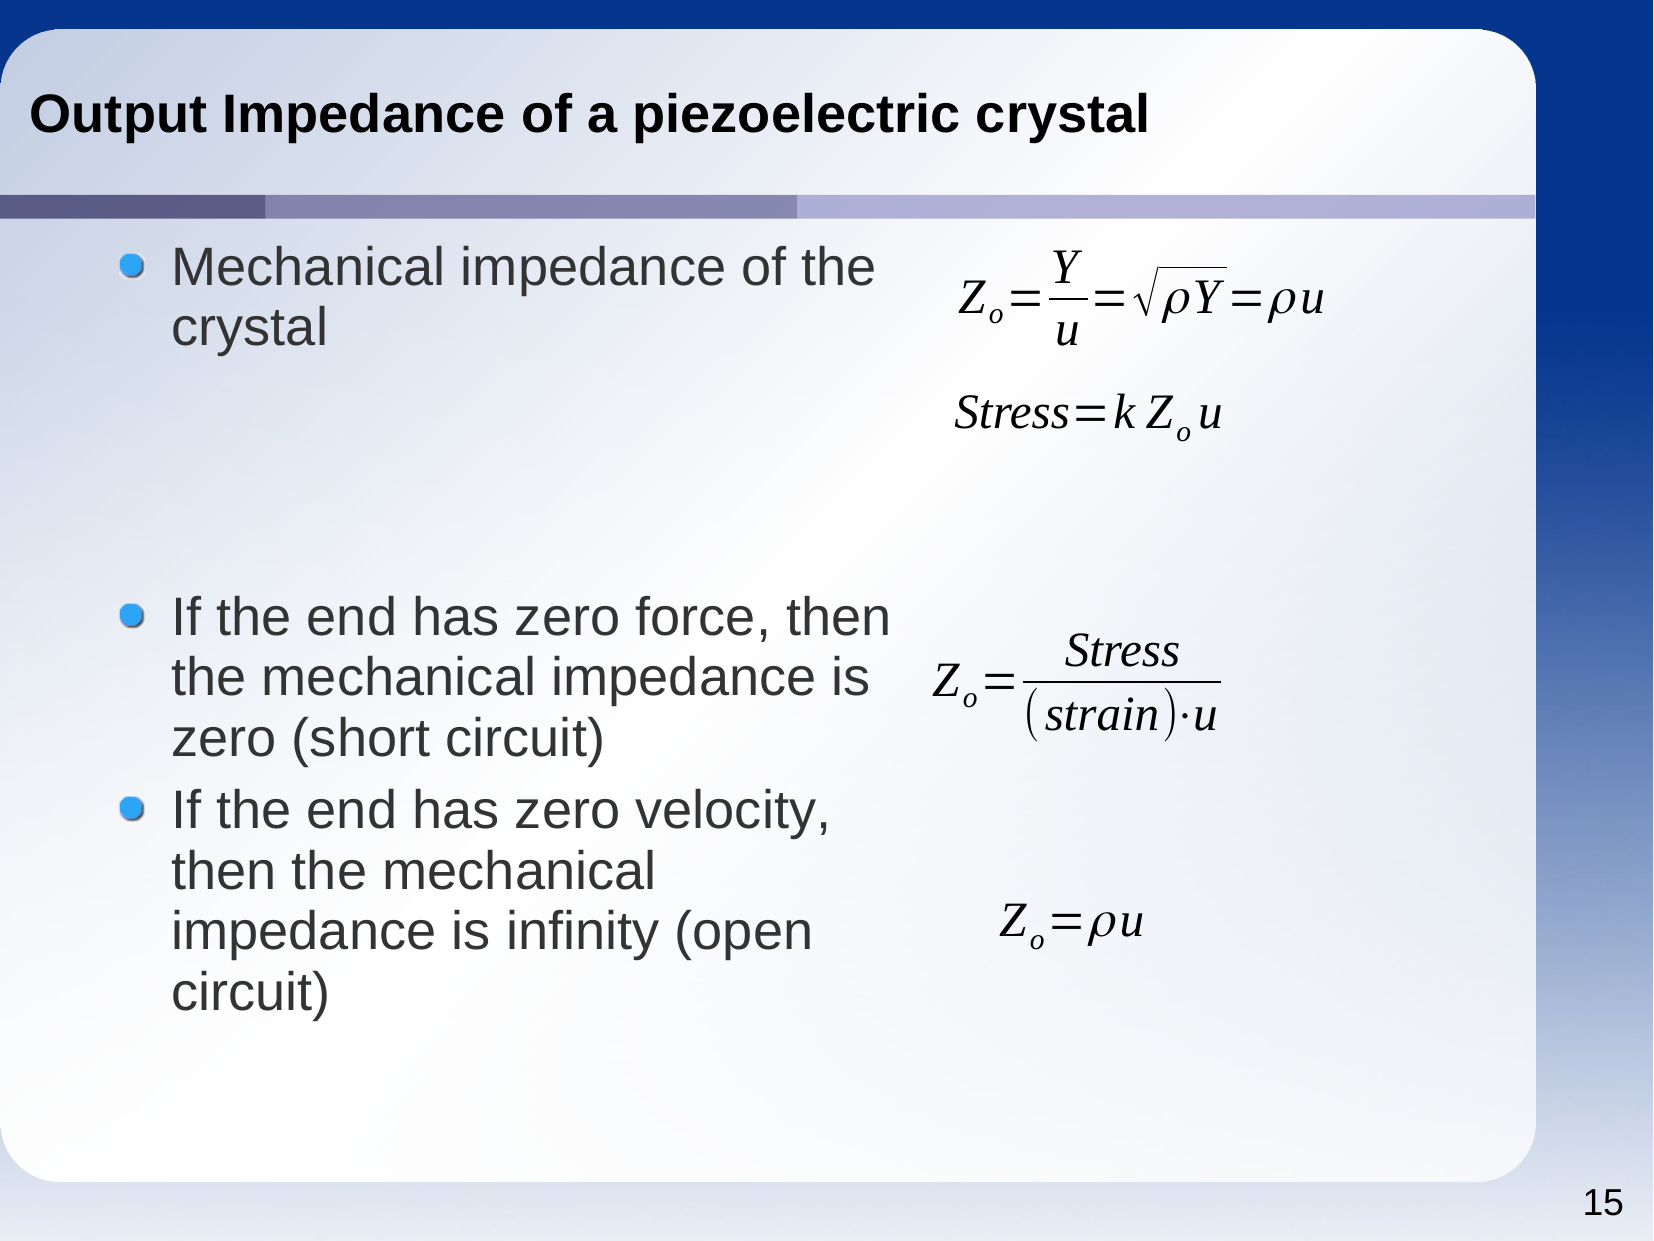

# Output Impedance of a piezoelectric crystal
Mechanical impedance of the crystal
If the end has zero force, then the mechanical impedance is zero (short circuit)
If the end has zero velocity, then the mechanical impedance is infinity (open circuit)
15